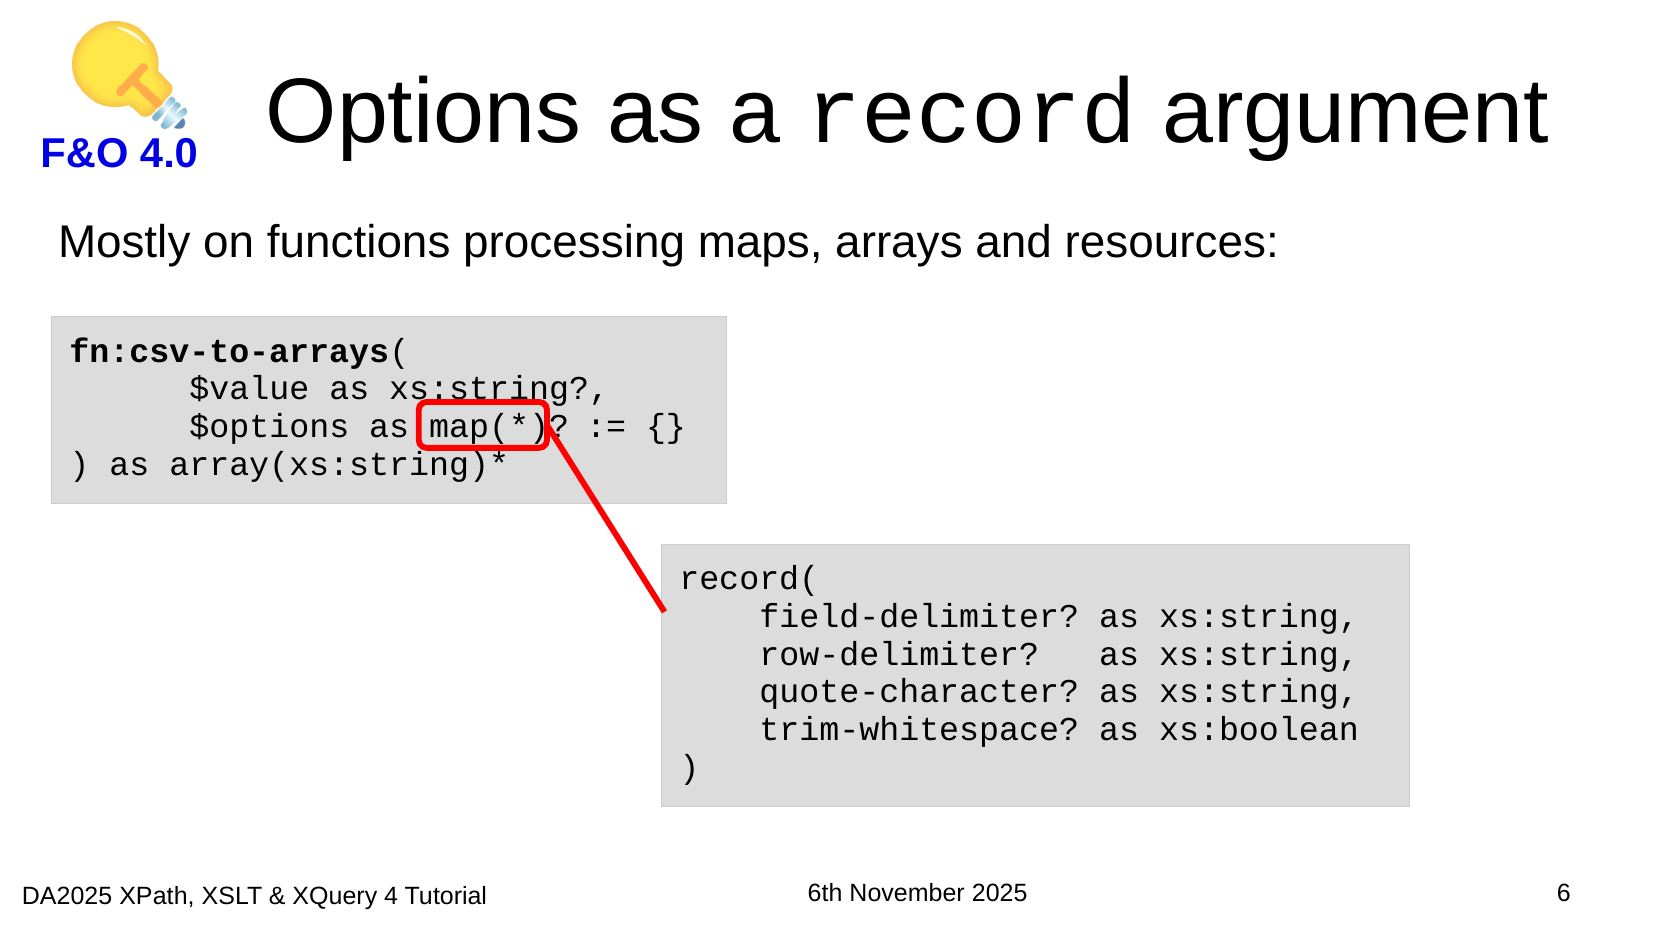

# Options as a record argument
Mostly on functions processing maps, arrays and resources:
fn:csv-to-arrays(
 $value as xs:string?,
 $options as map(*)?	:= {}
) as array(xs:string)*
record(
 field-delimiter? as xs:string,
 row-delimiter? as xs:string,
 quote-character? as xs:string,
 trim-whitespace? as xs:boolean
)
6
6th November 2025
DA2025 XPath, XSLT & XQuery 4 Tutorial